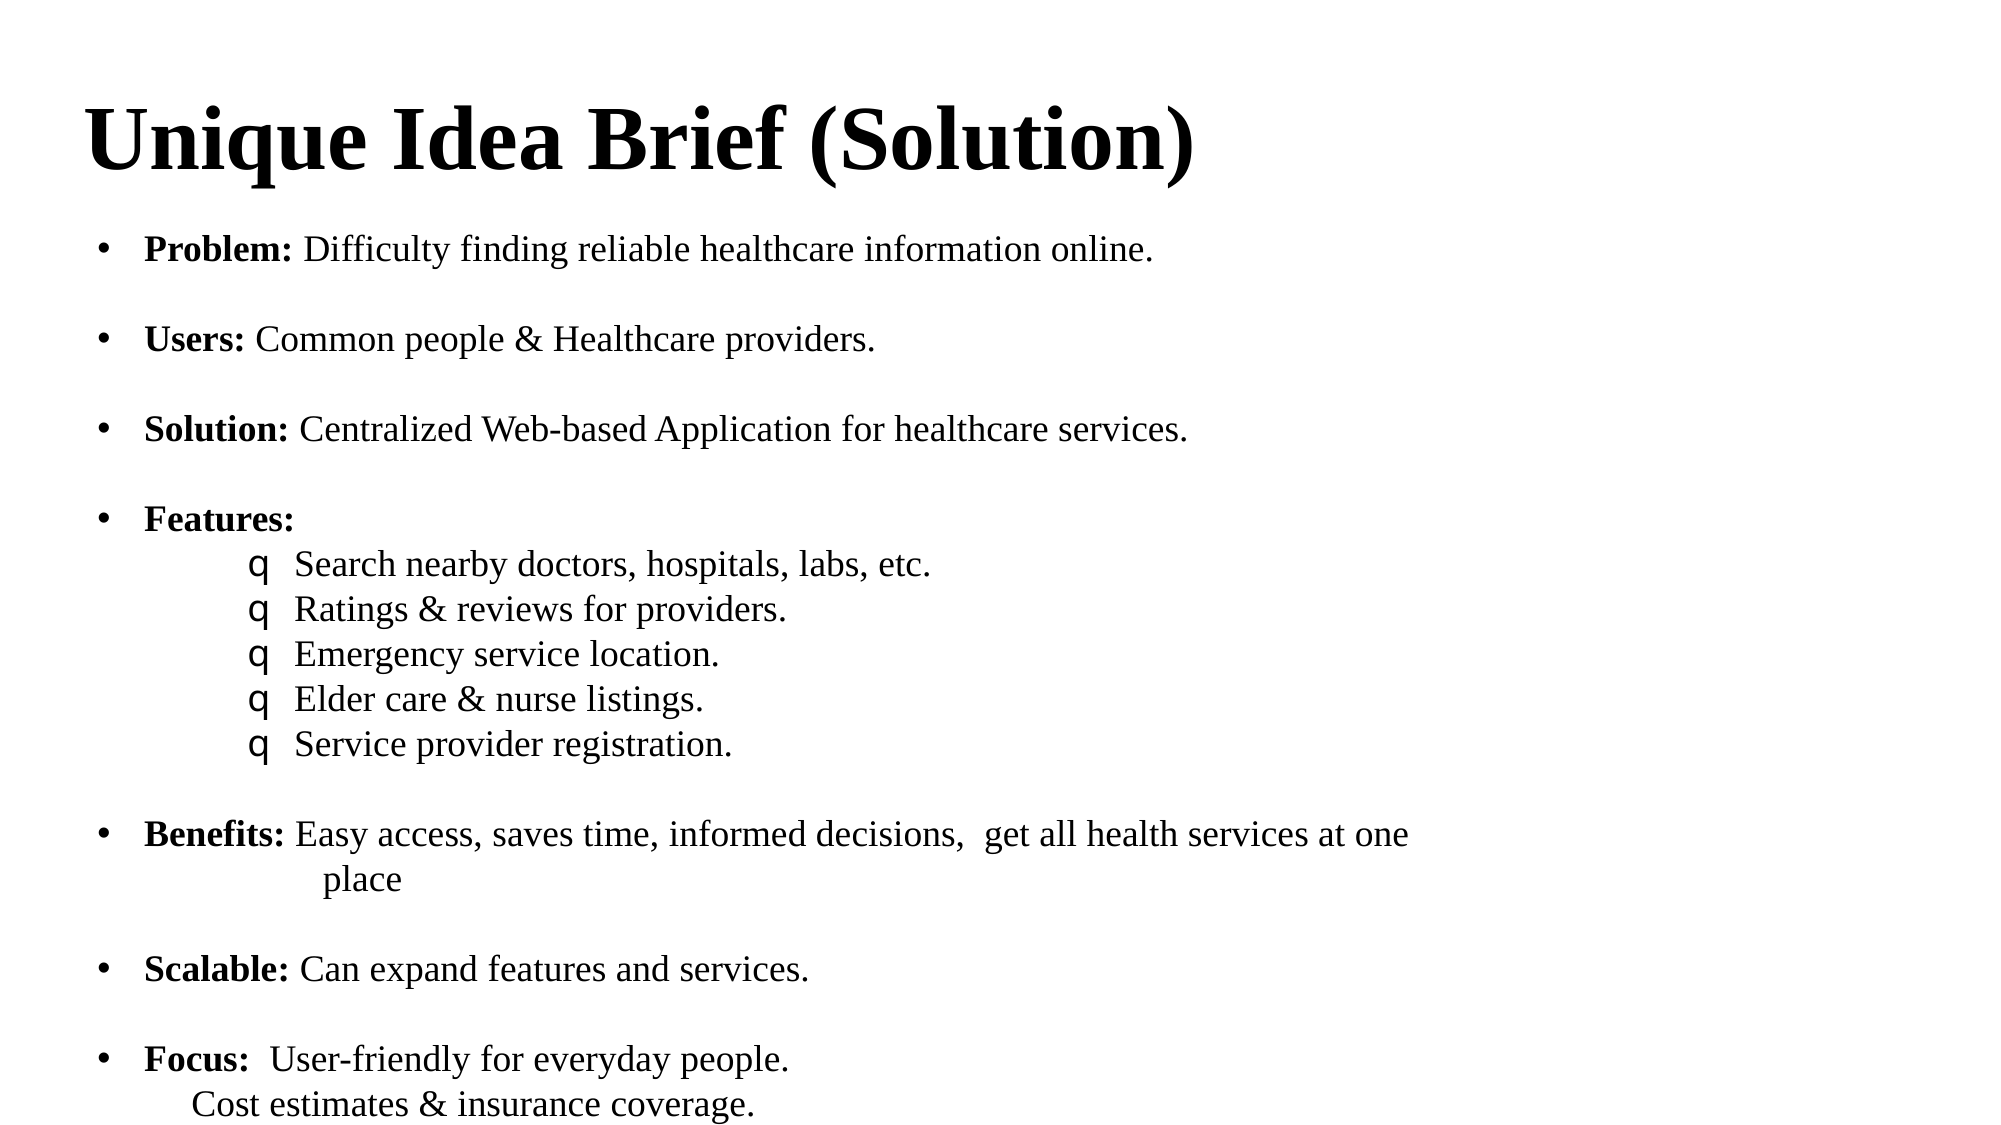

# Unique Idea Brief (Solution)
Problem: Difficulty finding reliable healthcare information online.
Users: Common people & Healthcare providers.
Solution: Centralized Web-based Application for healthcare services.
Features:
Search nearby doctors, hospitals, labs, etc.
Ratings & reviews for providers.
Emergency service location.
Elder care & nurse listings.
Service provider registration.
Benefits: Easy access, saves time, informed decisions, get all health services at one 		 place
Scalable: Can expand features and services.
Focus: User-friendly for everyday people.
	 Cost estimates & insurance coverage.